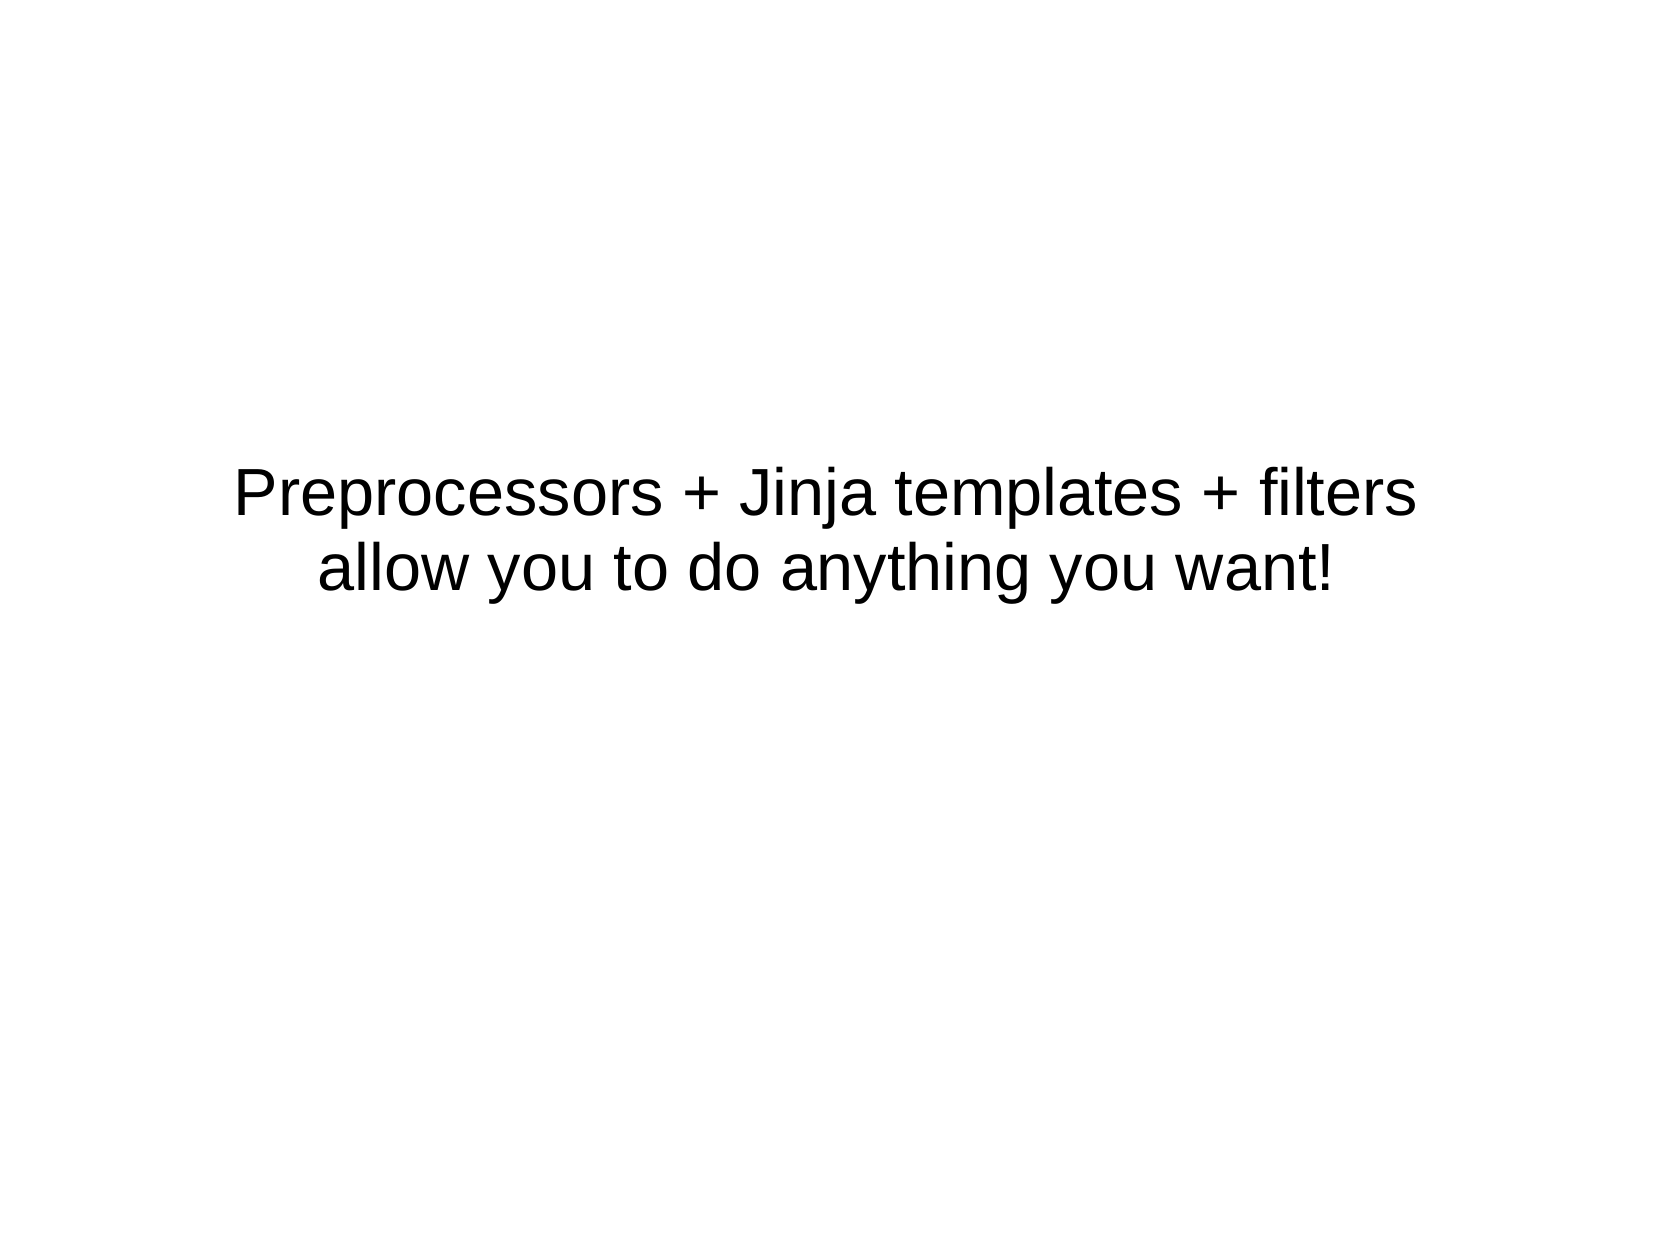

# Preprocessors + Jinja templates + filters allow you to do anything you want!